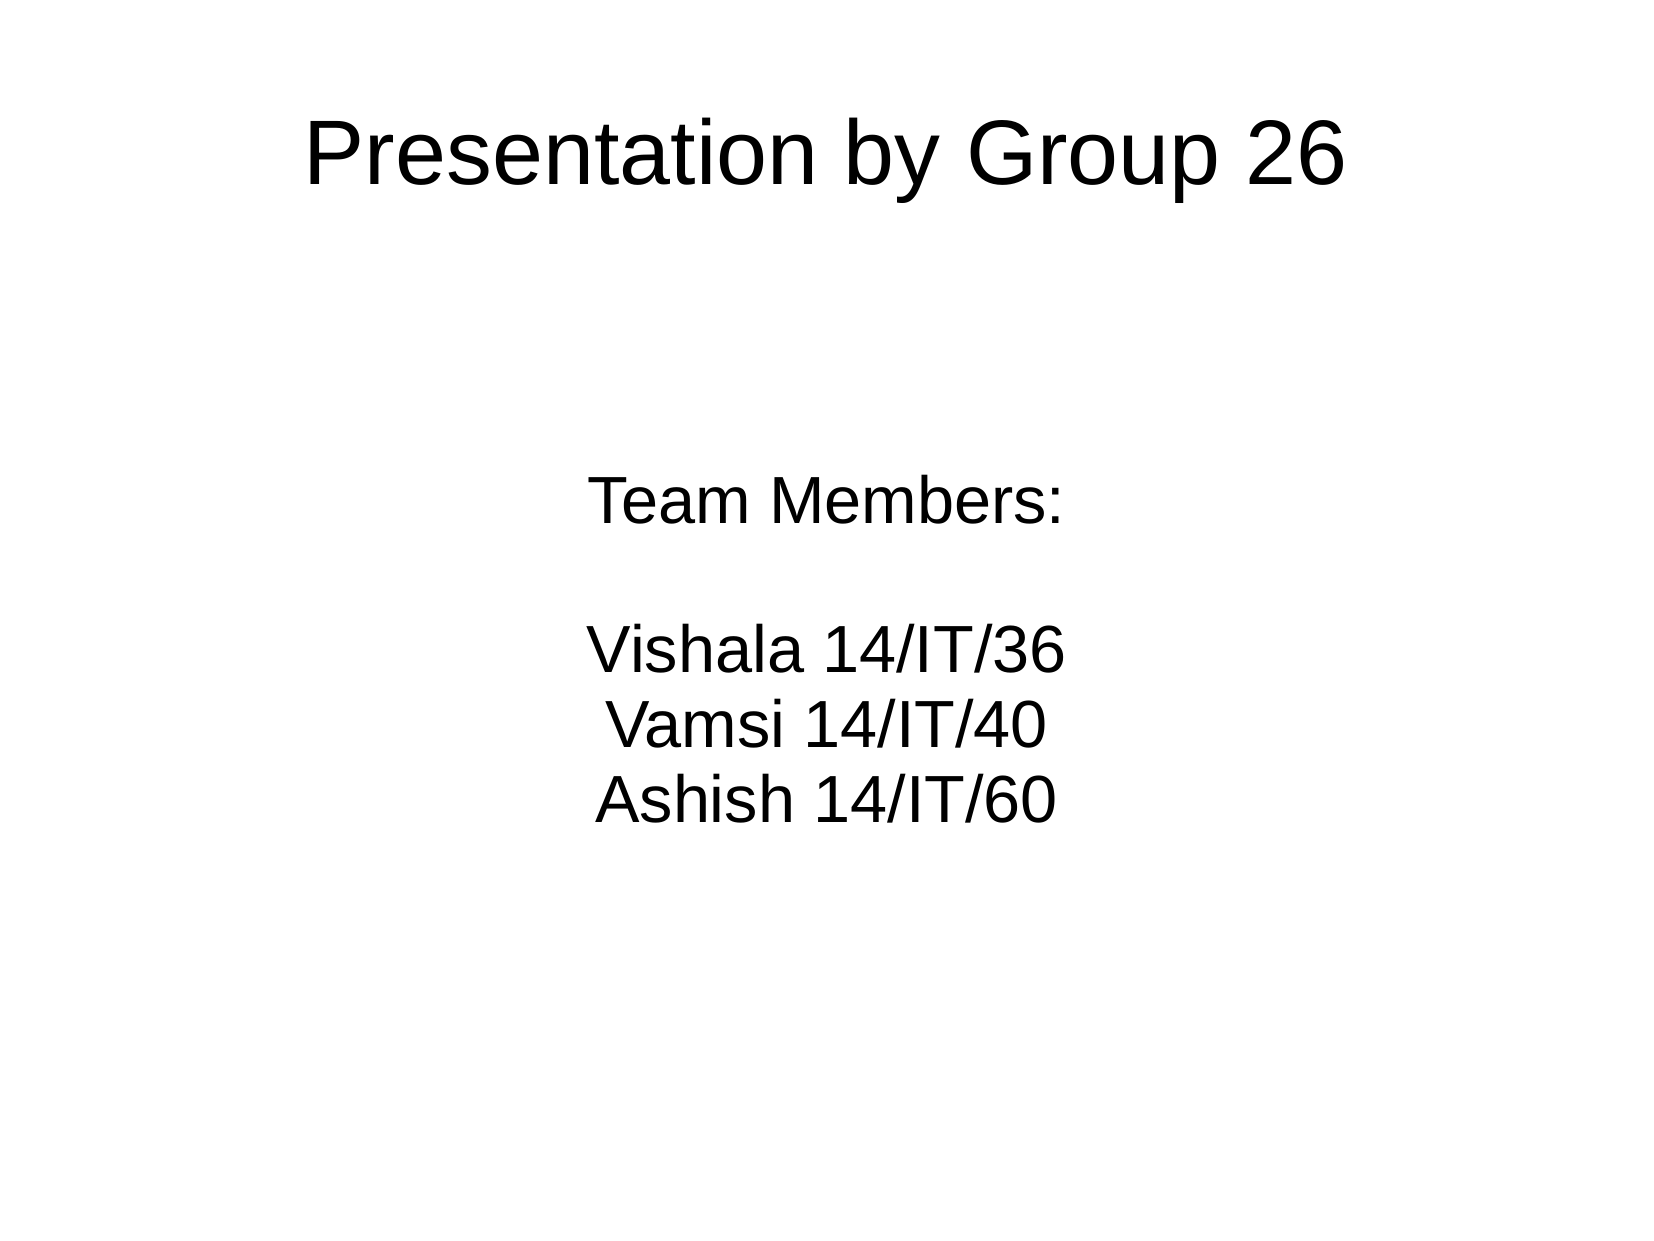

# Presentation by Group 26
Team Members:
Vishala 14/IT/36
Vamsi 14/IT/40
Ashish 14/IT/60